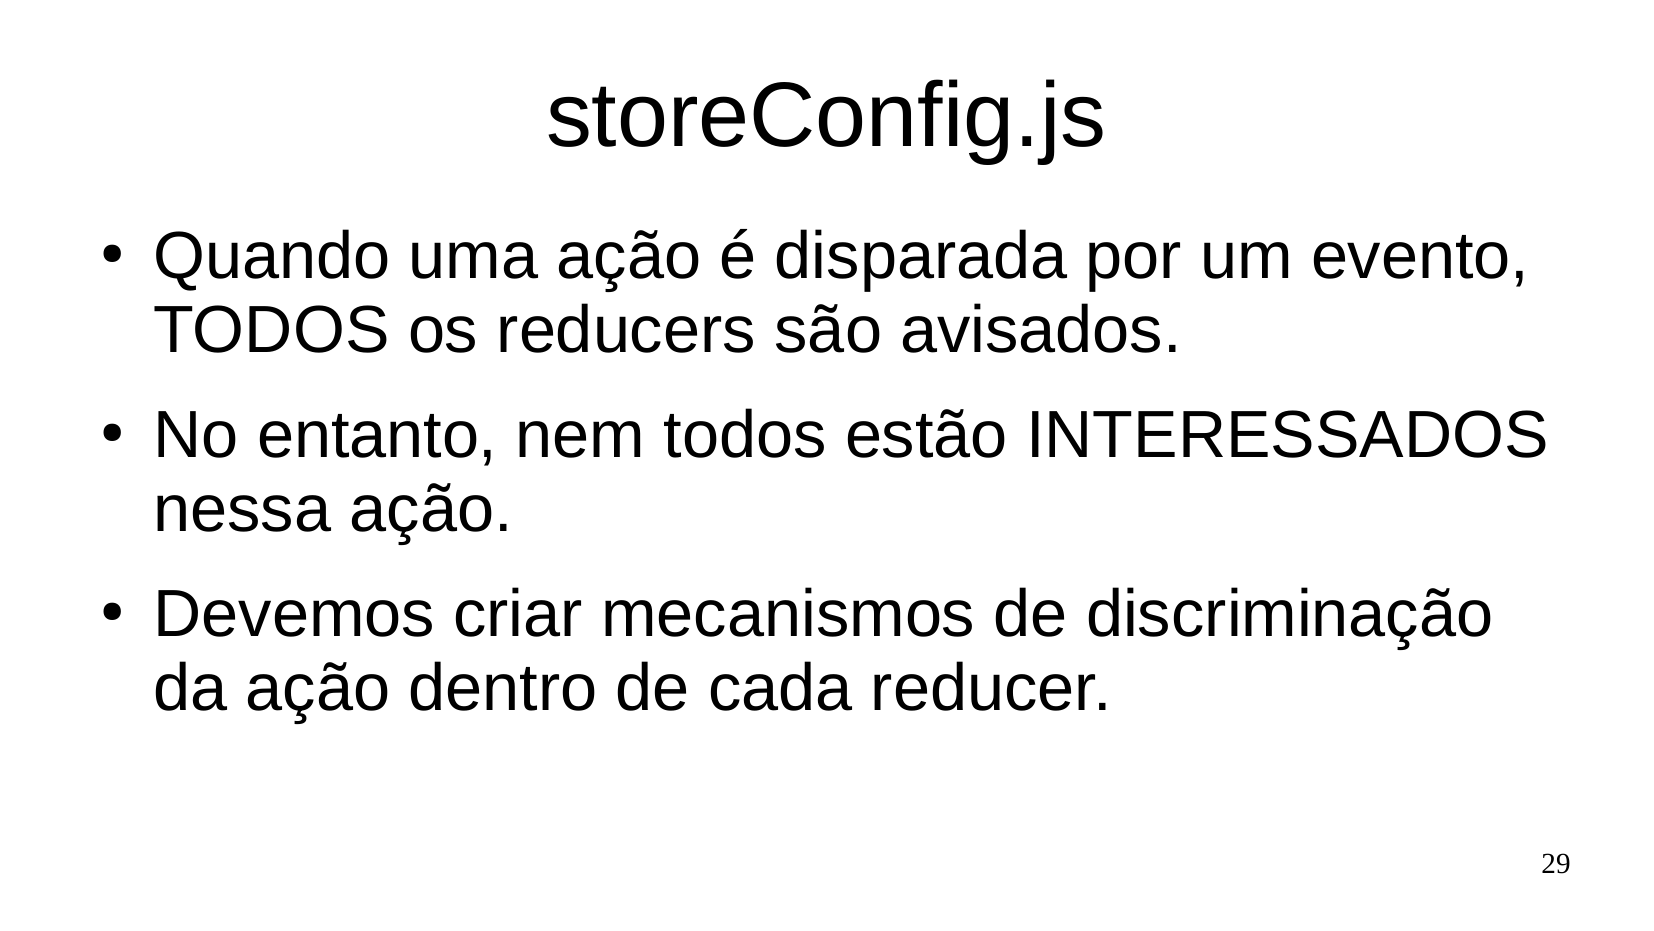

# storeConfig.js
Quando uma ação é disparada por um evento, TODOS os reducers são avisados.
No entanto, nem todos estão INTERESSADOS nessa ação.
Devemos criar mecanismos de discriminação da ação dentro de cada reducer.
29